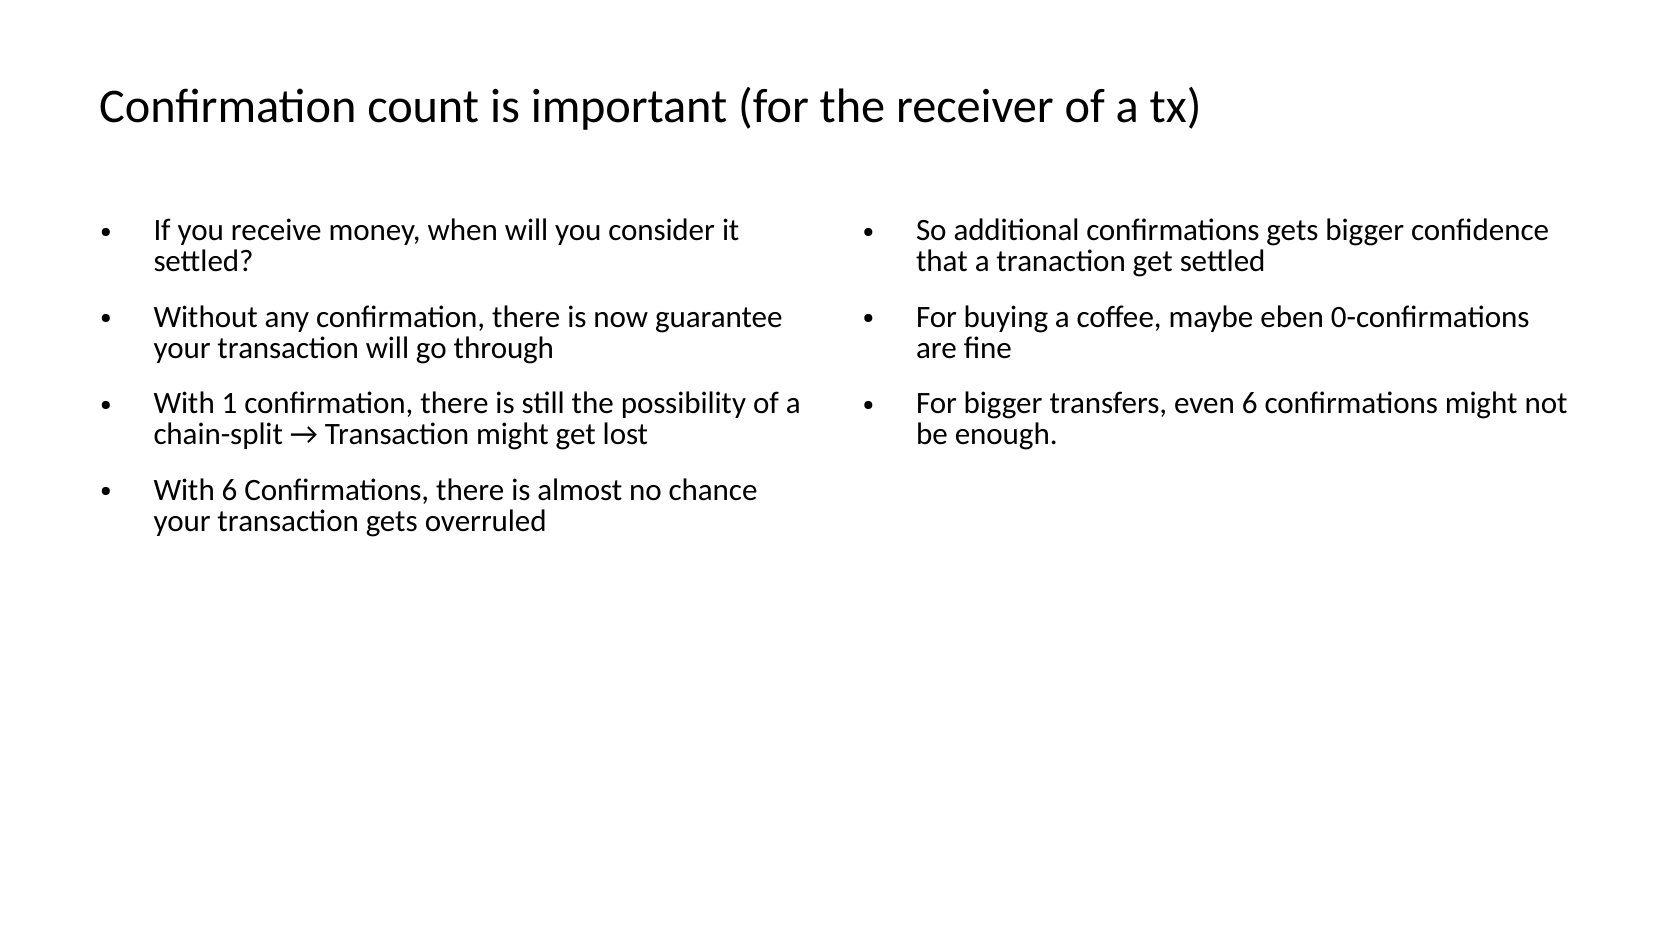

# Confirmation count is important (for the receiver of a tx)
If you receive money, when will you consider it settled?
Without any confirmation, there is now guarantee your transaction will go through
With 1 confirmation, there is still the possibility of a chain-split → Transaction might get lost
With 6 Confirmations, there is almost no chance your transaction gets overruled
So additional confirmations gets bigger confidence that a tranaction get settled
For buying a coffee, maybe eben 0-confirmations are fine
For bigger transfers, even 6 confirmations might not be enough.